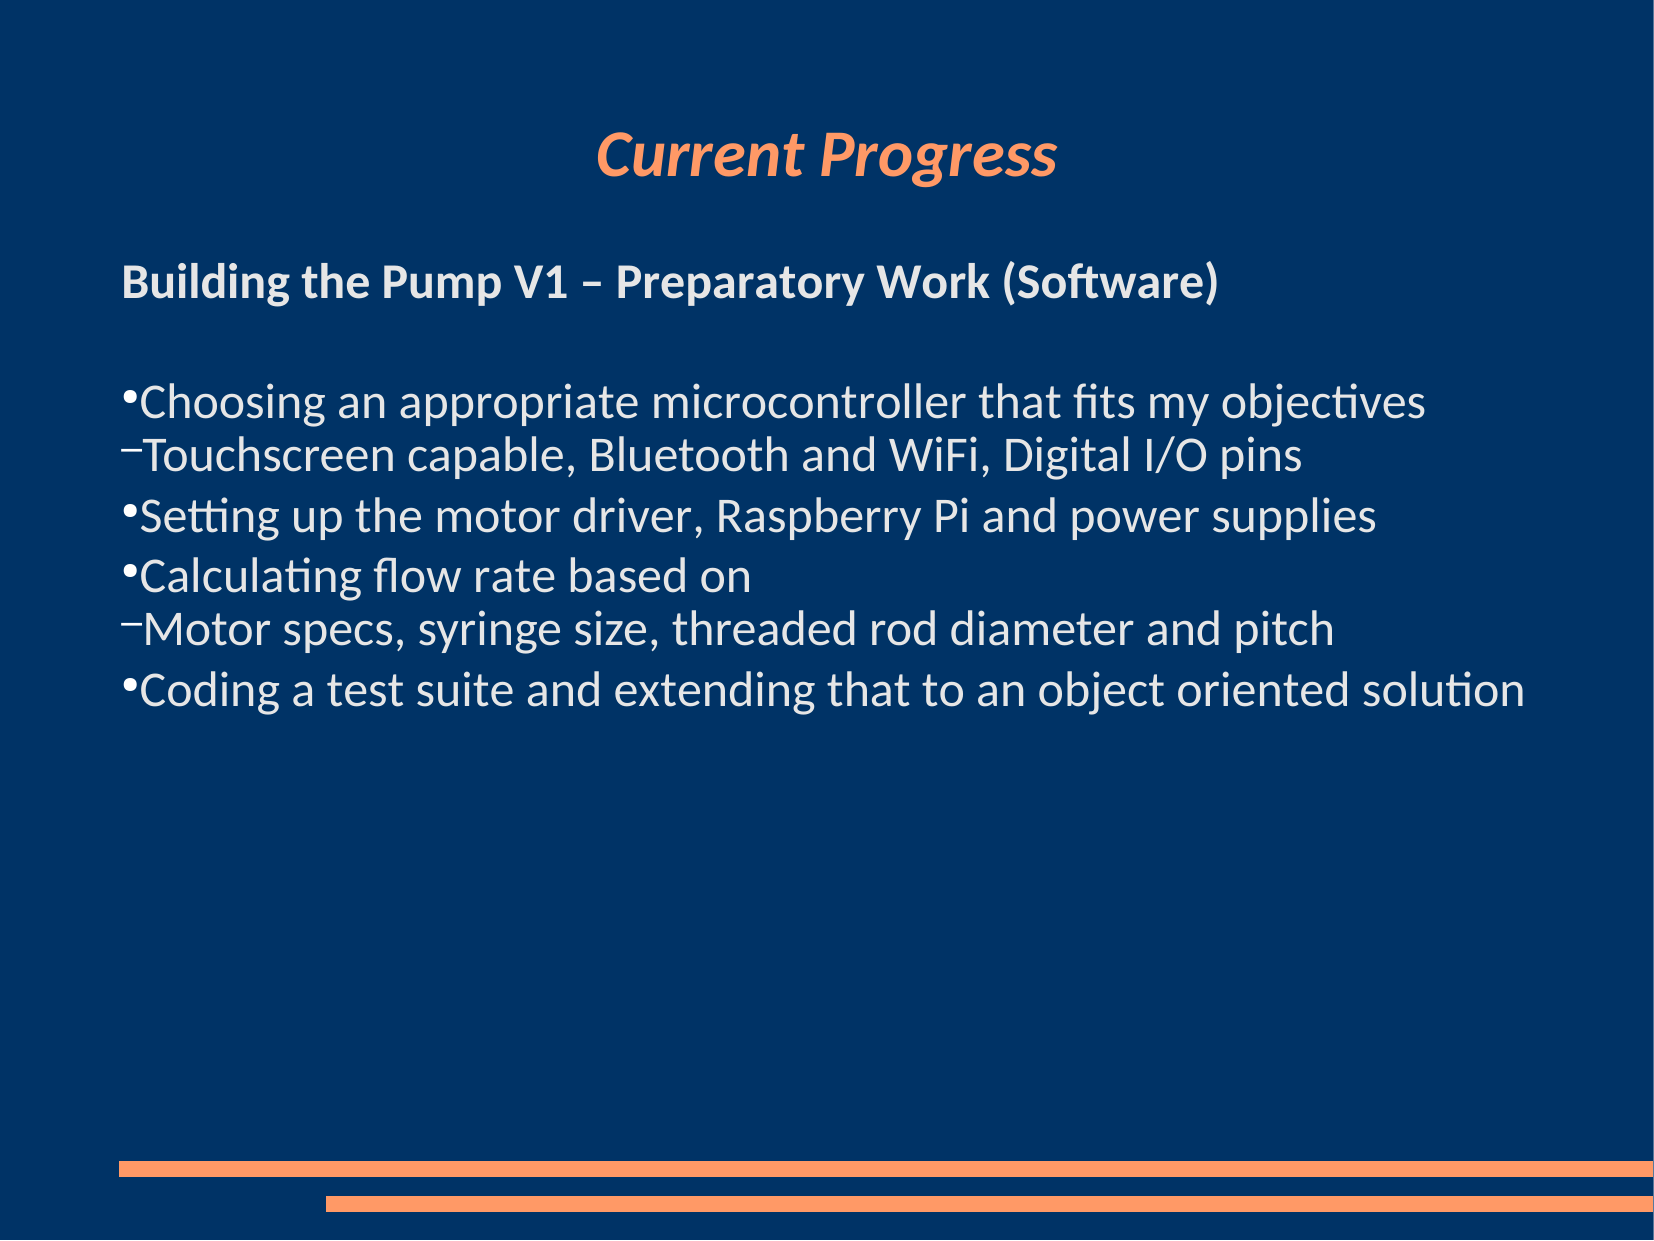

# Current Progress
Building the Pump V1 – Preparatory Work (Software)
Choosing an appropriate microcontroller that fits my objectives
Touchscreen capable, Bluetooth and WiFi, Digital I/O pins
Setting up the motor driver, Raspberry Pi and power supplies
Calculating flow rate based on
Motor specs, syringe size, threaded rod diameter and pitch
Coding a test suite and extending that to an object oriented solution